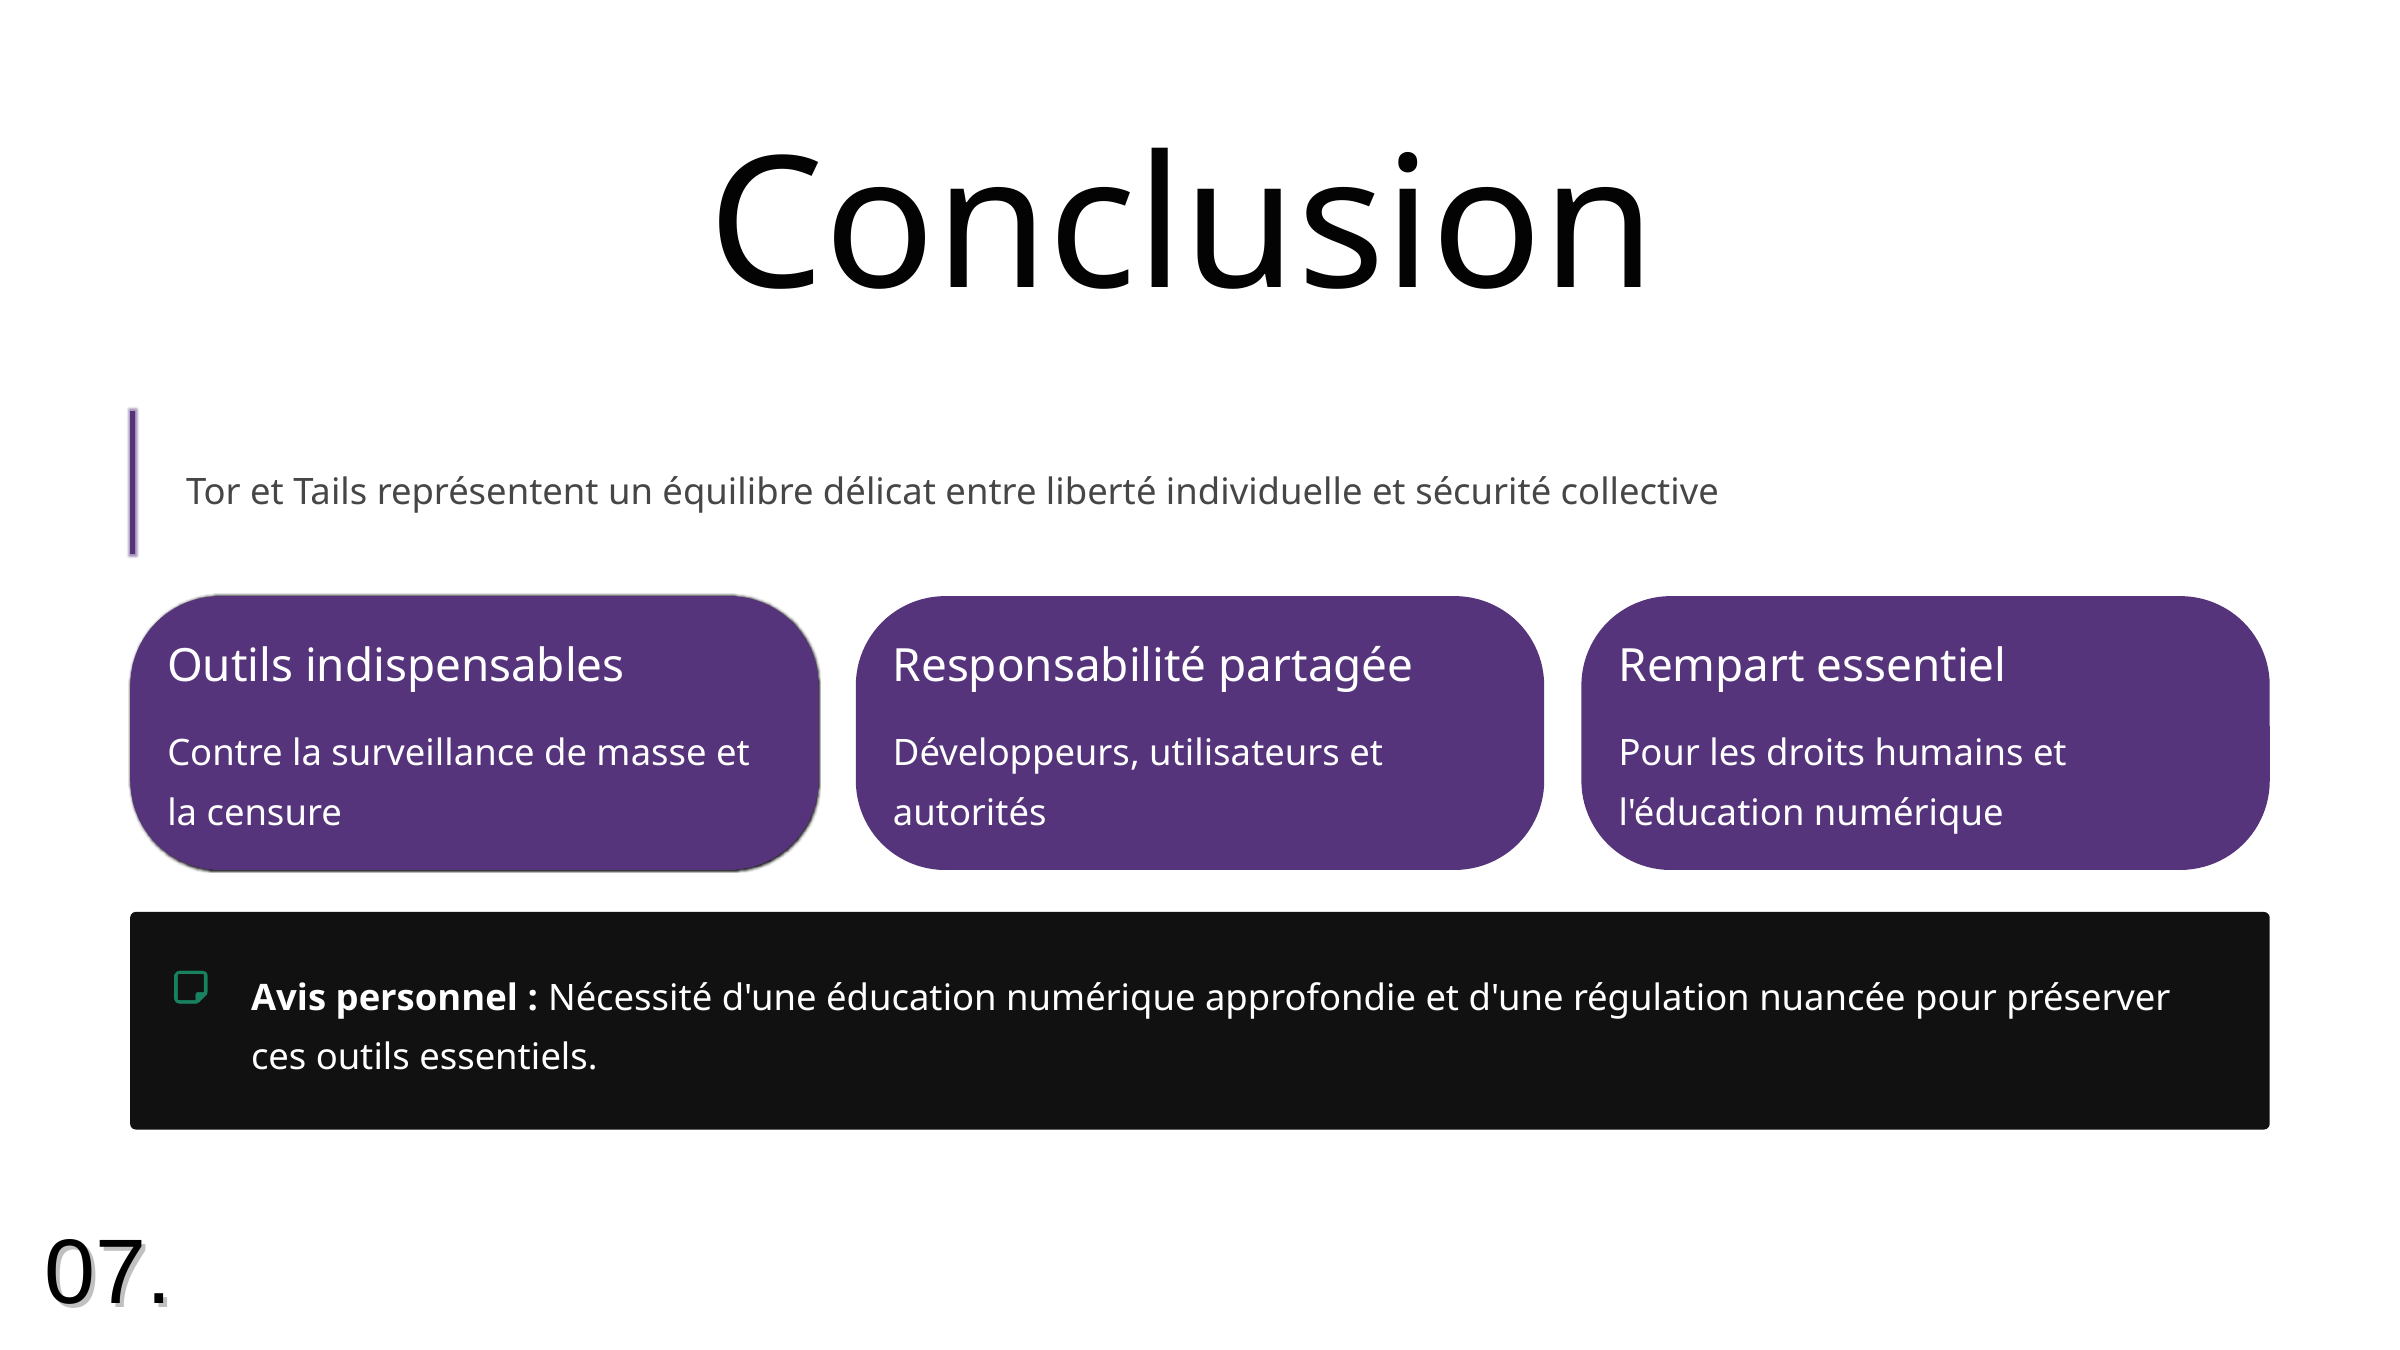

Conclusion
Tor et Tails représentent un équilibre délicat entre liberté individuelle et sécurité collective
Outils indispensables
Responsabilité partagée
Rempart essentiel
Contre la surveillance de masse et la censure
Développeurs, utilisateurs et autorités
Pour les droits humains et l'éducation numérique
Avis personnel : Nécessité d'une éducation numérique approfondie et d'une régulation nuancée pour préserver ces outils essentiels.
07.